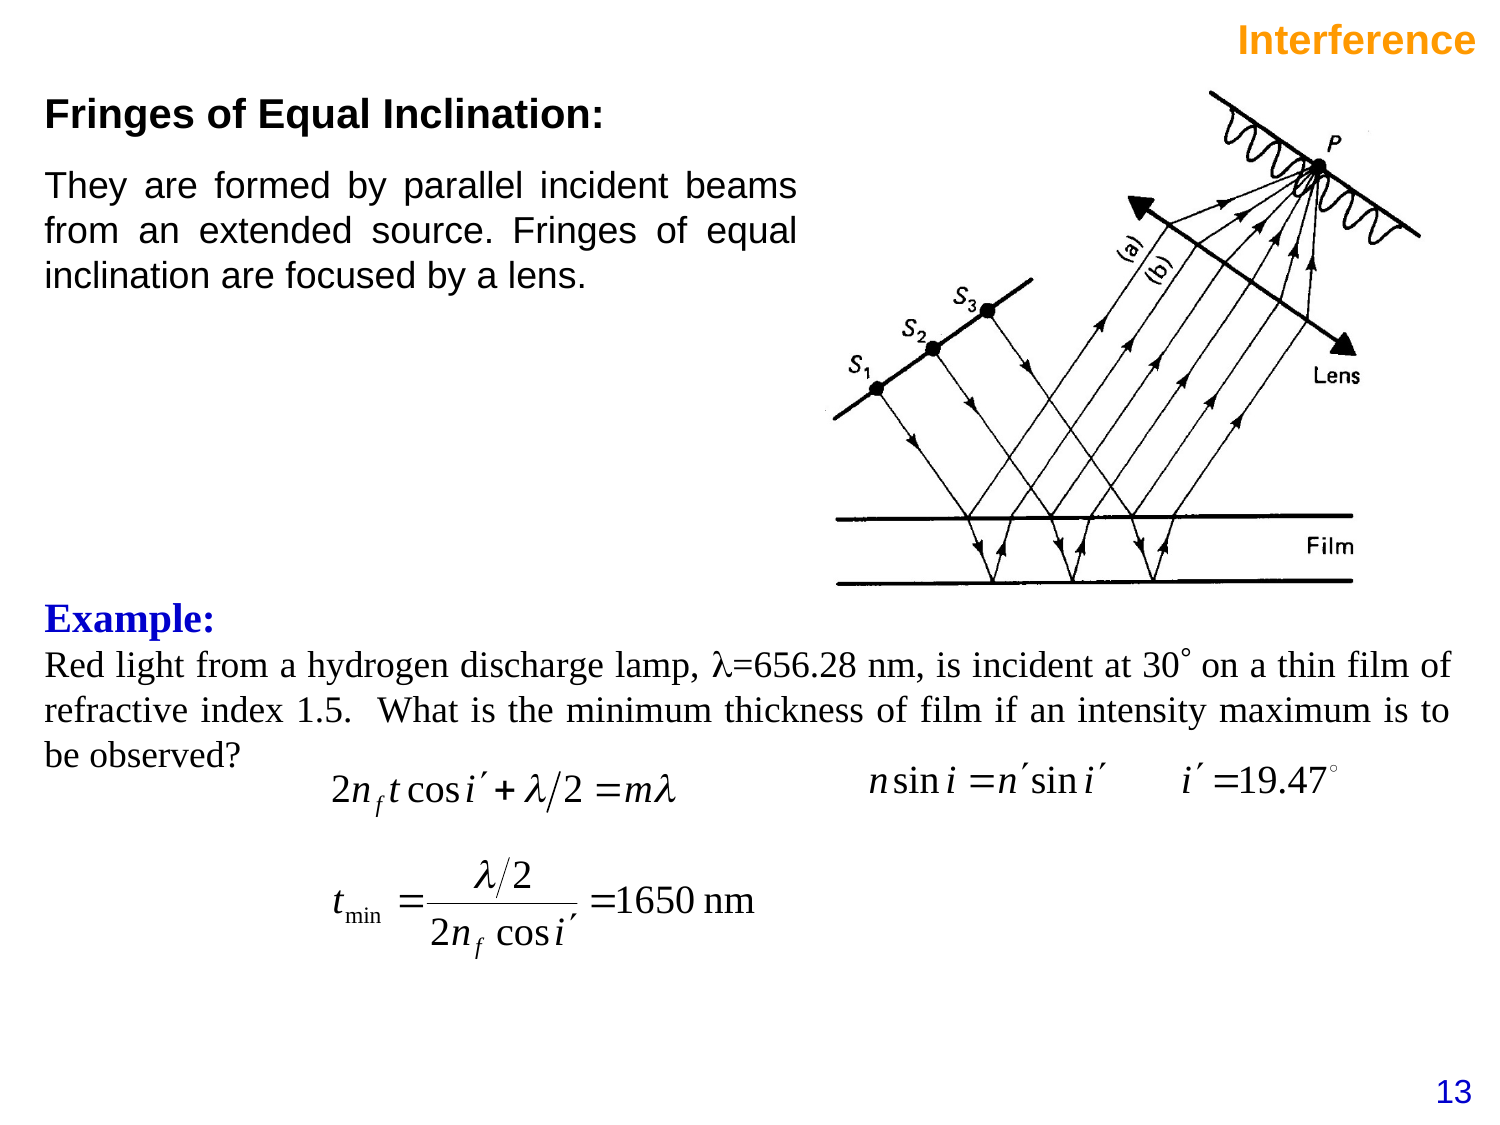

Interference
Fringes of Equal Inclination:
They are formed by parallel incident beams from an extended source. Fringes of equal inclination are focused by a lens.
Example:
Red light from a hydrogen discharge lamp, =656.28 nm, is incident at 30 on a thin film of refractive index 1.5. What is the minimum thickness of film if an intensity maximum is to be observed?